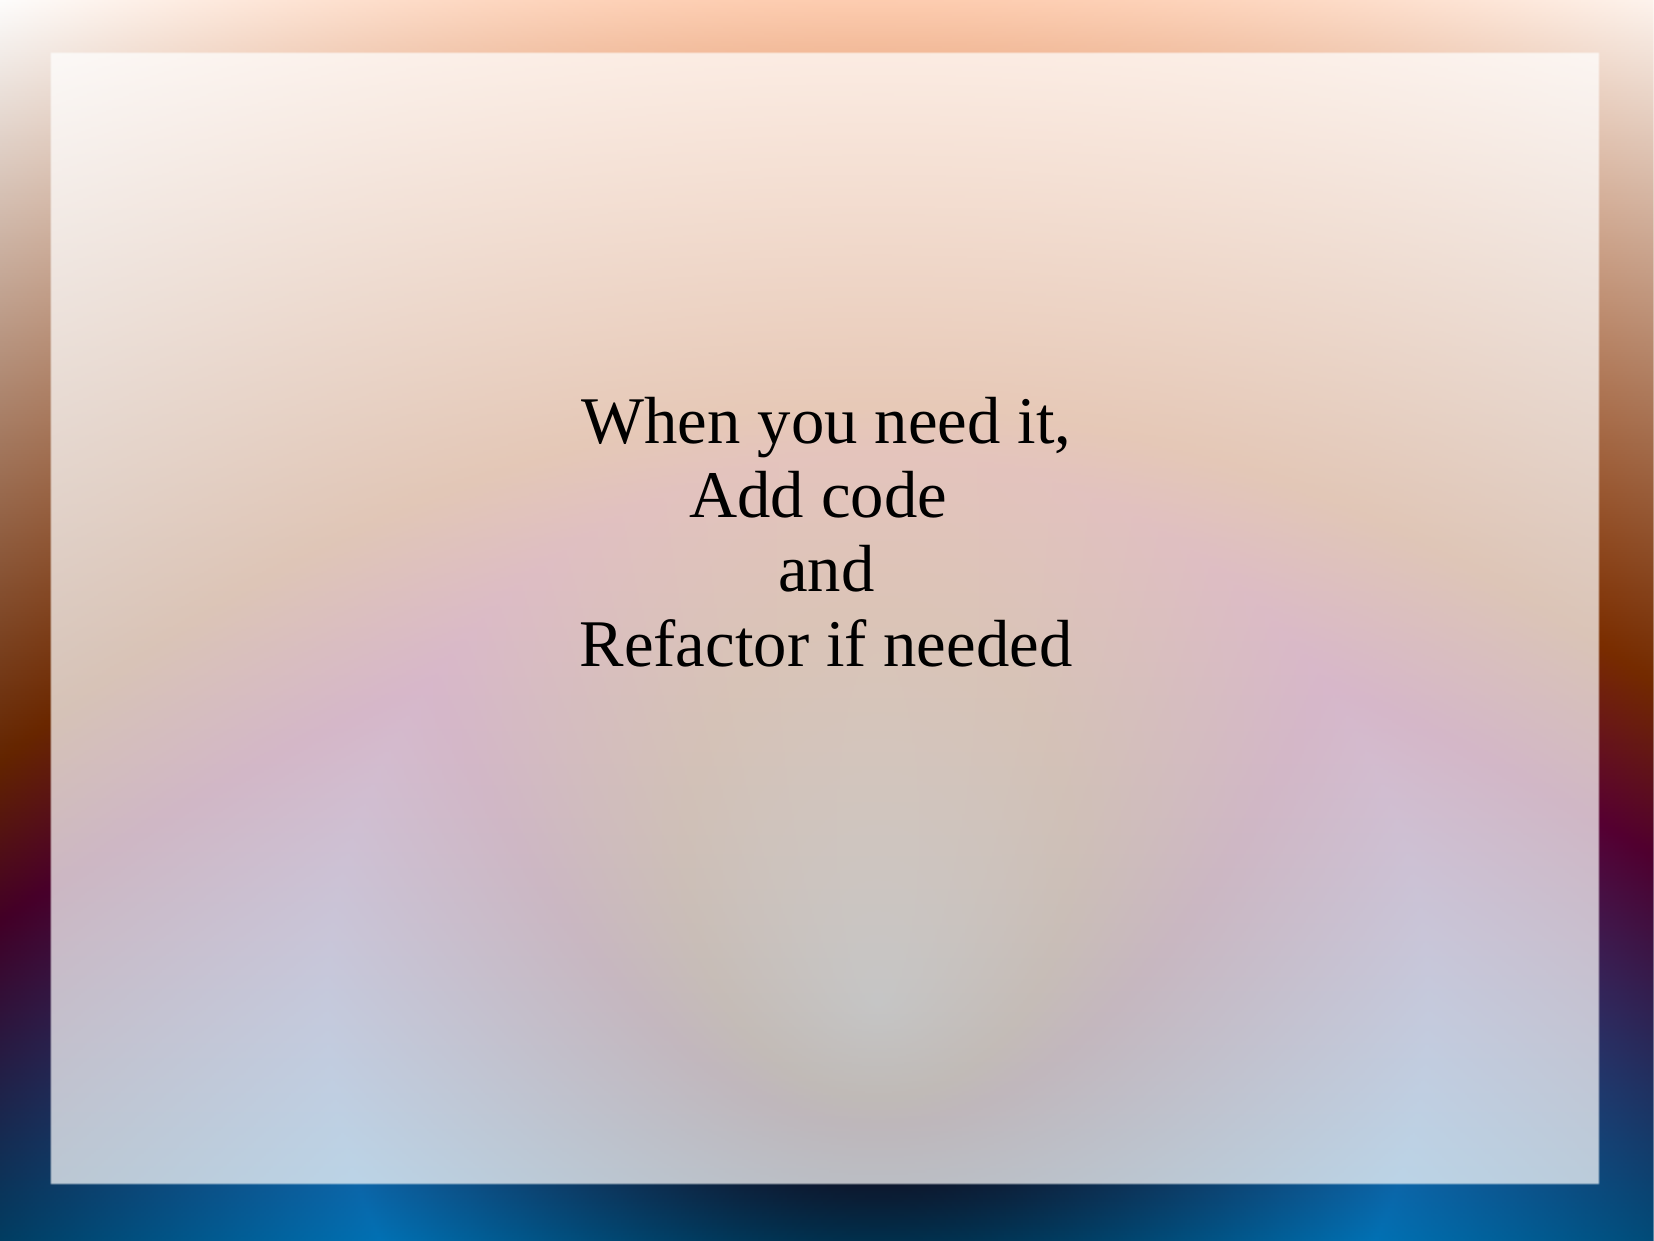

# When you need it,
Add code
and
Refactor if needed